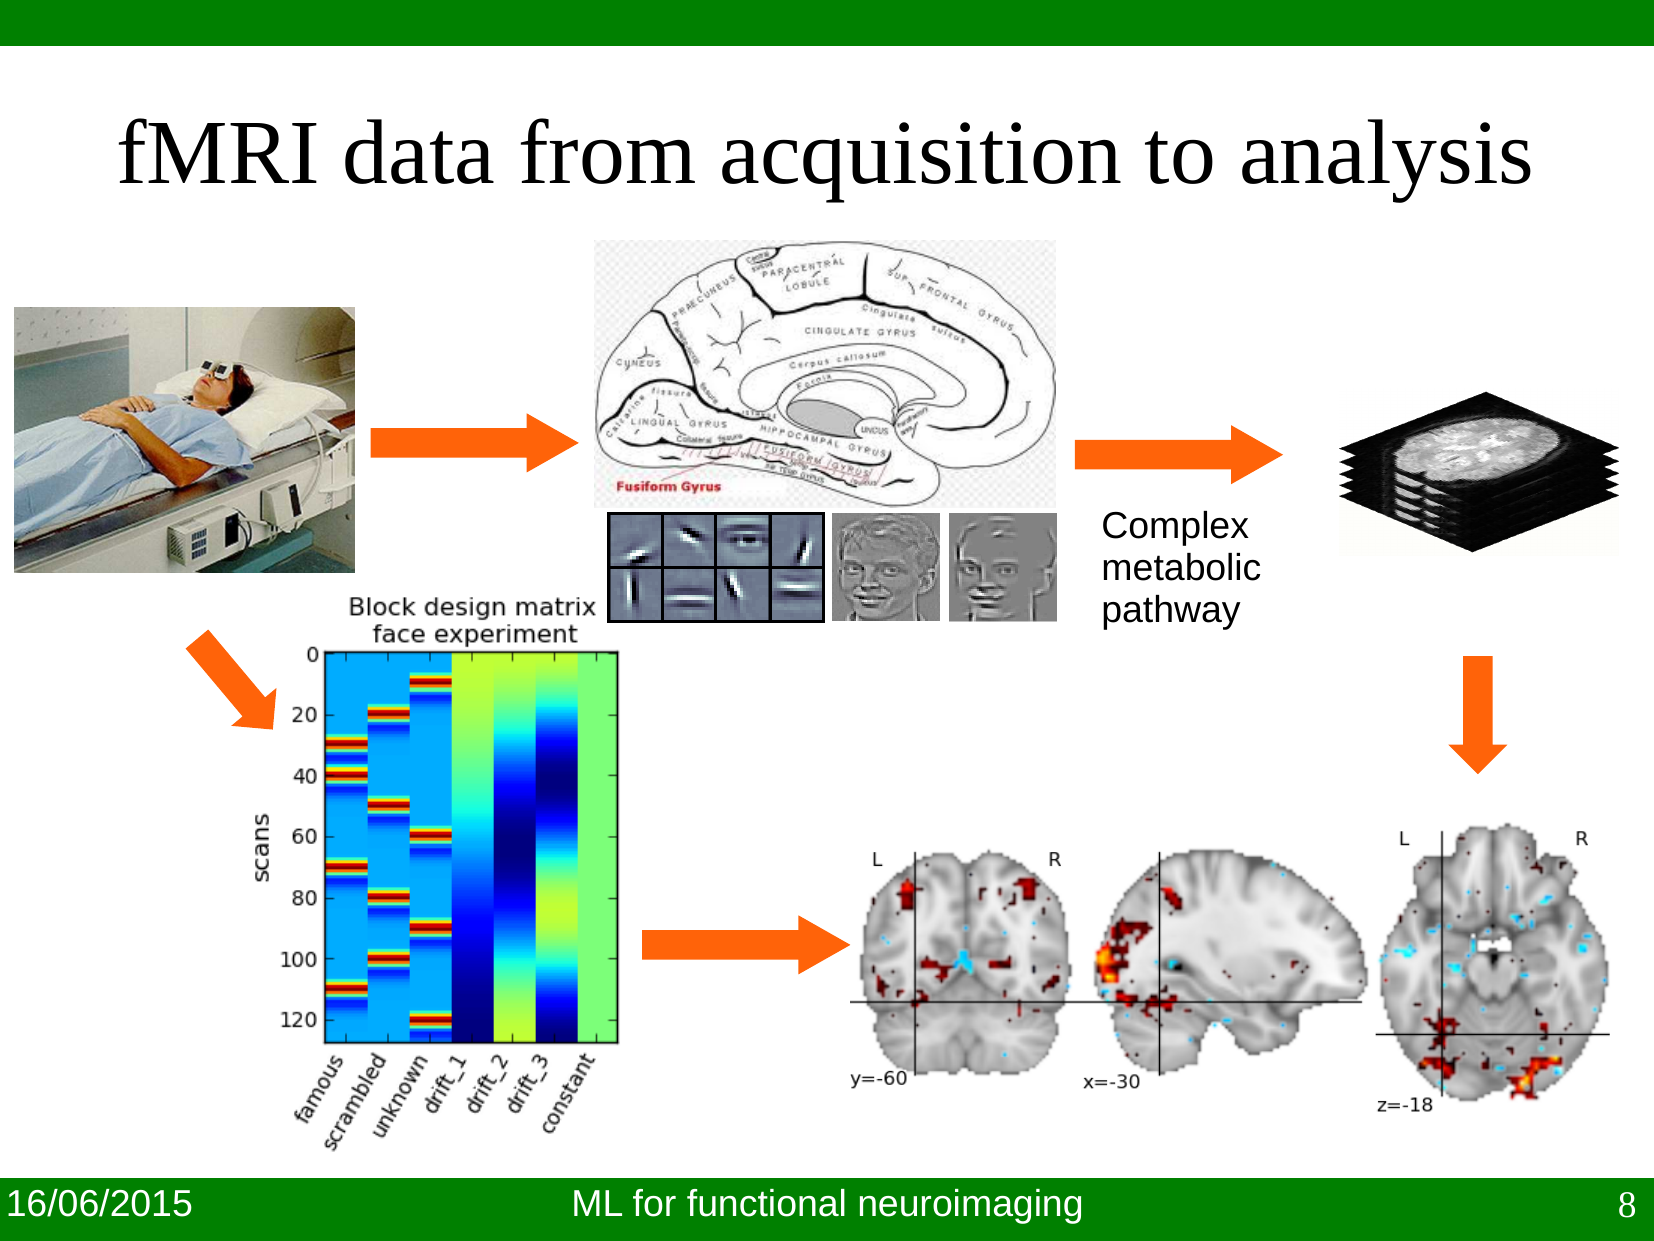

# fMRI data from acquisition to analysis
Complex metabolic pathway
8